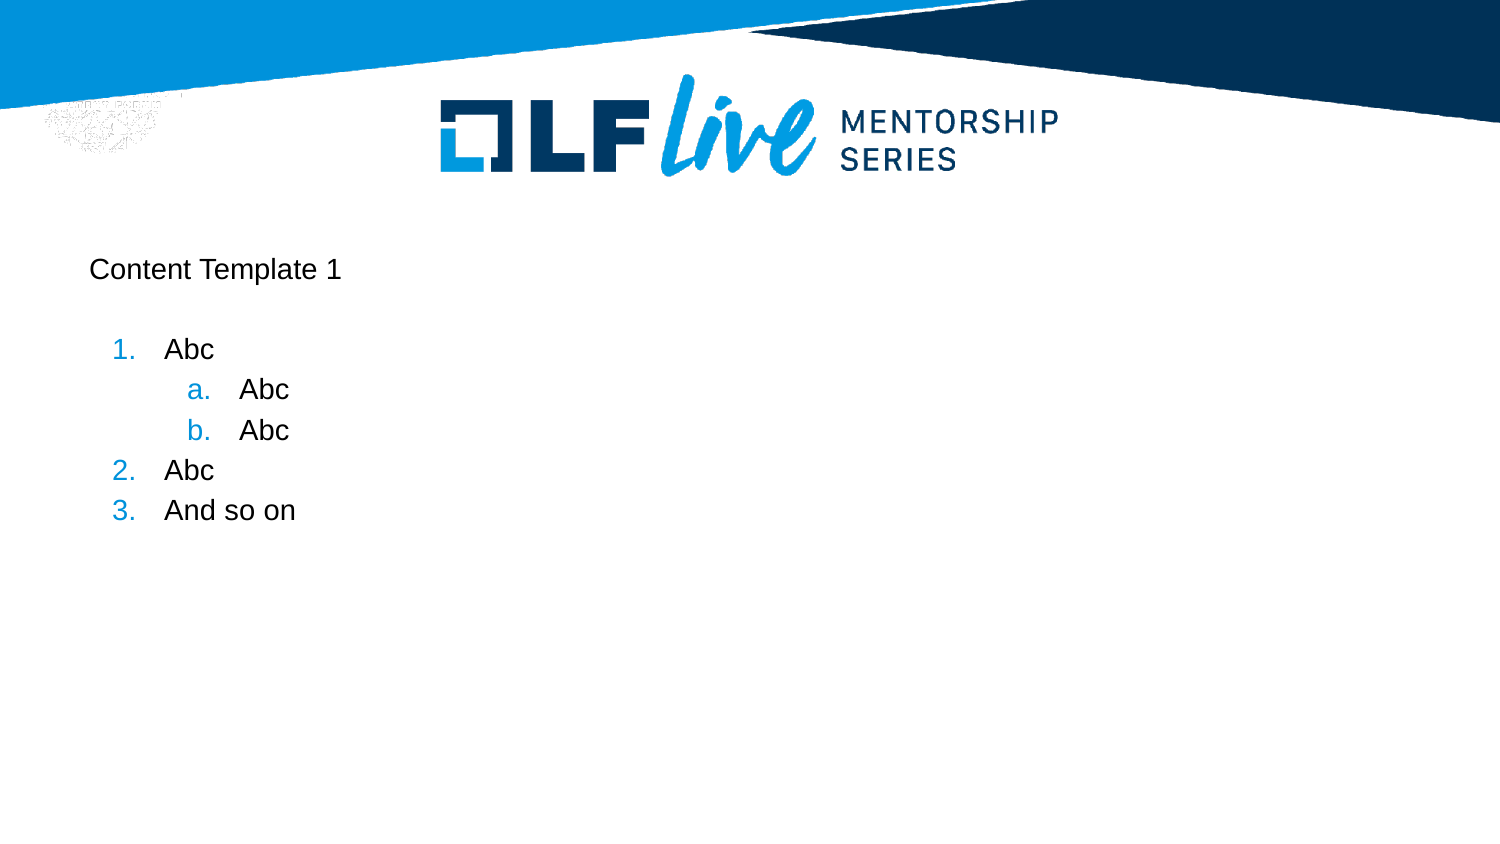

# Content Template 1
Abc
Abc
Abc
Abc
And so on